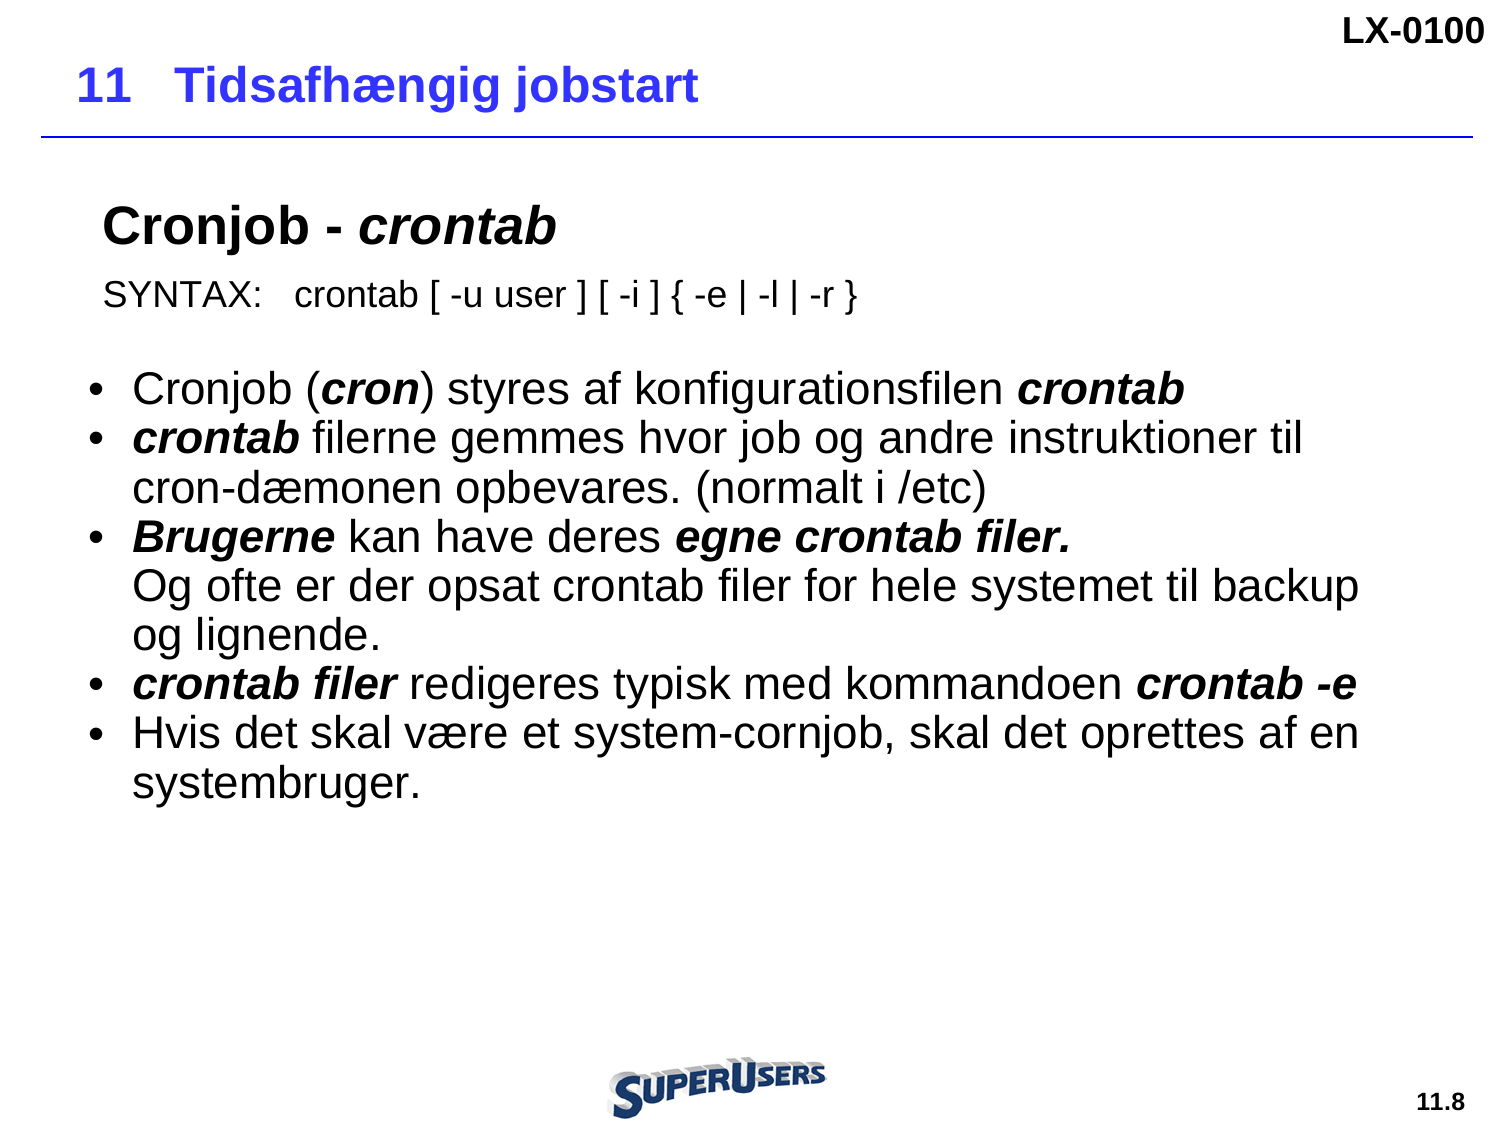

# 11 Tidsafhængig jobstart
Cronjob - crontab
SYNTAX: crontab [ -u user ] [ -i ] { -e | -l | -r }
Cronjob (cron) styres af konfigurationsfilen crontab
crontab filerne gemmes hvor job og andre instruktioner til cron-dæmonen opbevares. (normalt i /etc)
Brugerne kan have deres egne crontab filer.
Og ofte er der opsat crontab filer for hele systemet til backup og lignende.
crontab filer redigeres typisk med kommandoen crontab -e
Hvis det skal være et system-cornjob, skal det oprettes af en systembruger.